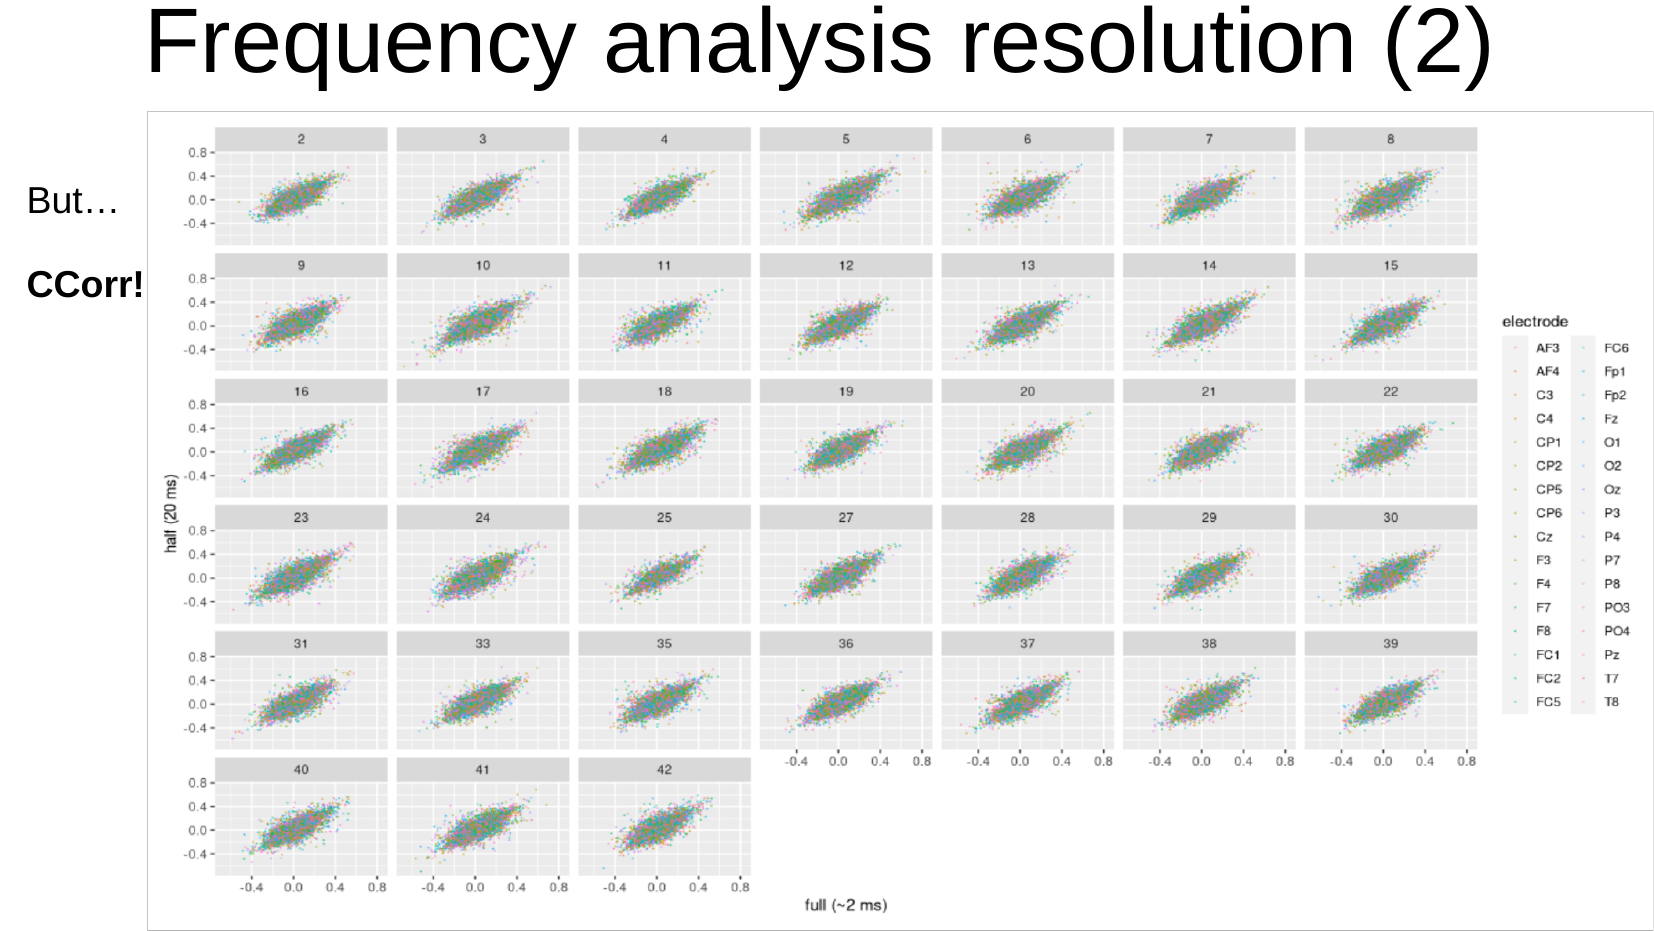

# Frequency analysis resolution (2)
But…
CCorr!